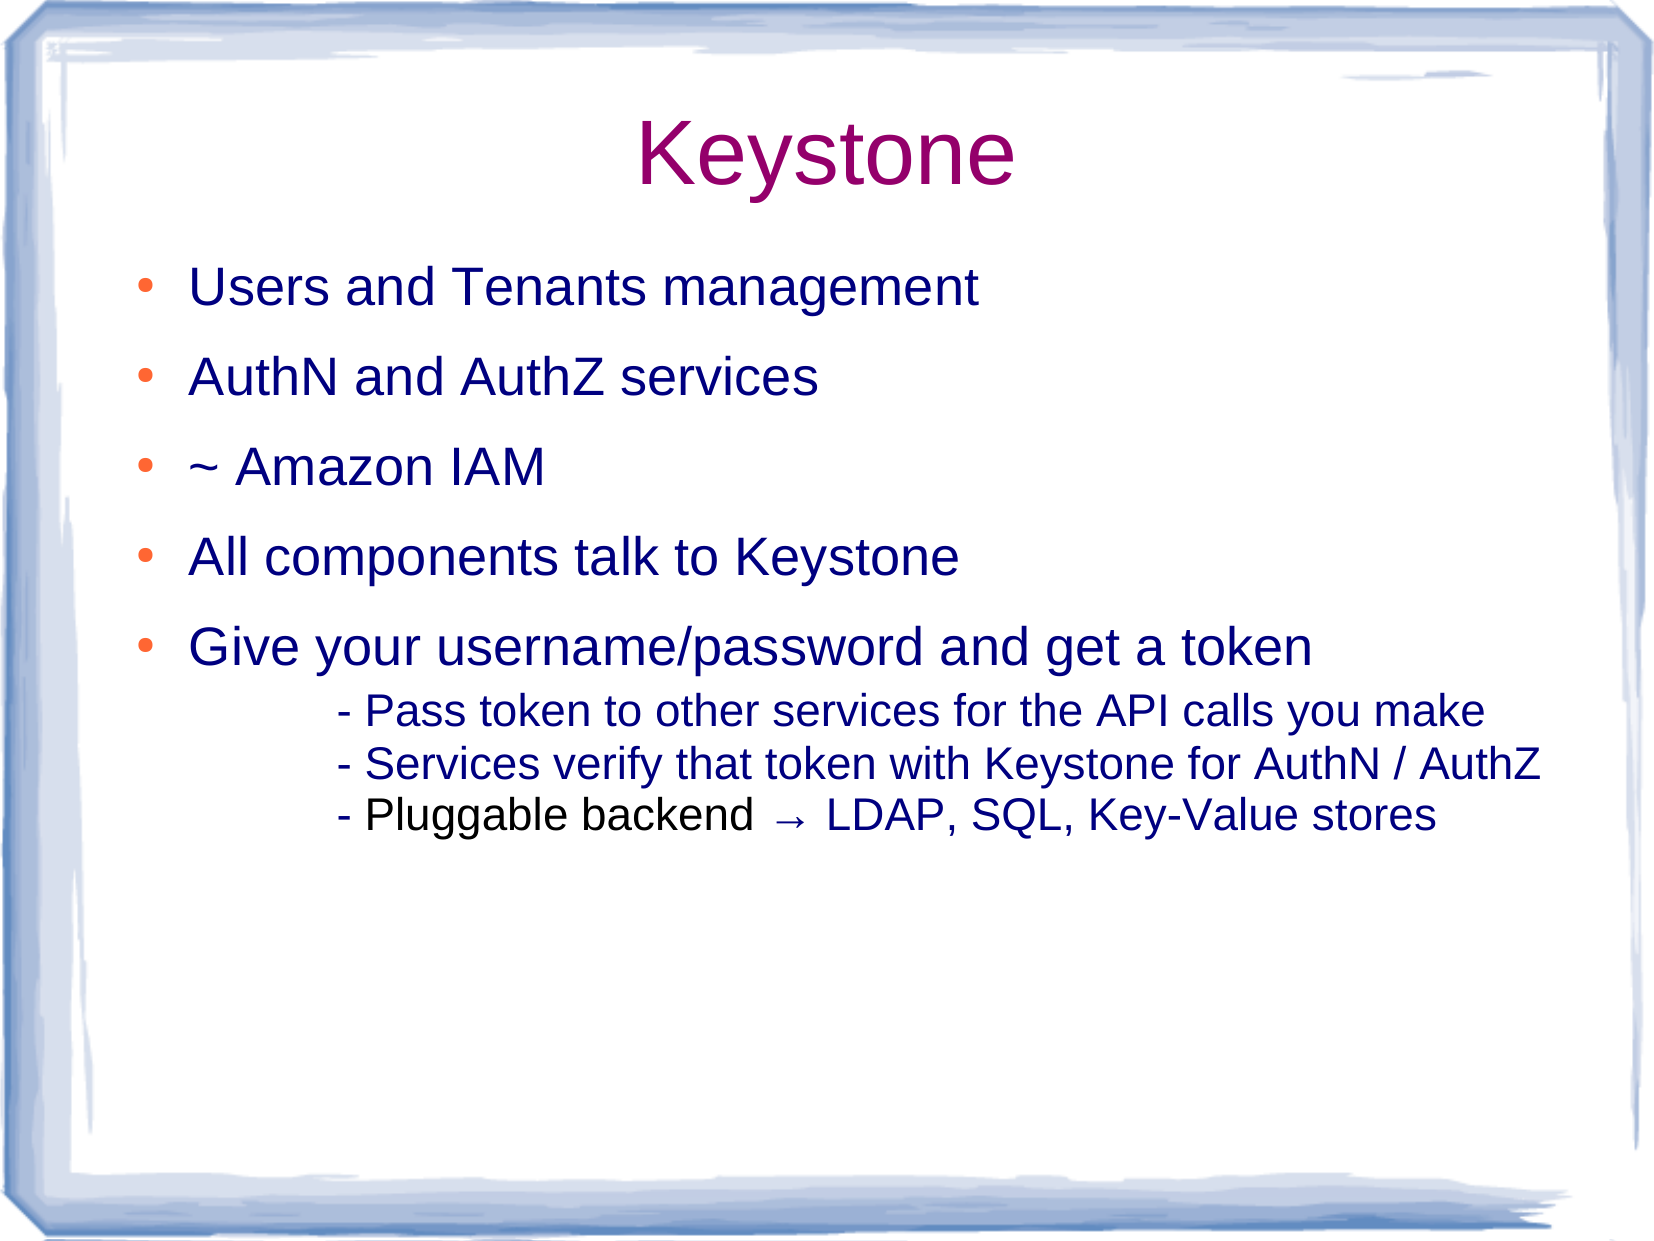

# Keystone
Users and Tenants management
AuthN and AuthZ services
~ Amazon IAM
All components talk to Keystone
Give your username/password and get a token
		- Pass token to other services for the API calls you make
		- Services verify that token with Keystone for AuthN / AuthZ
		- Pluggable backend → LDAP, SQL, Key-Value stores